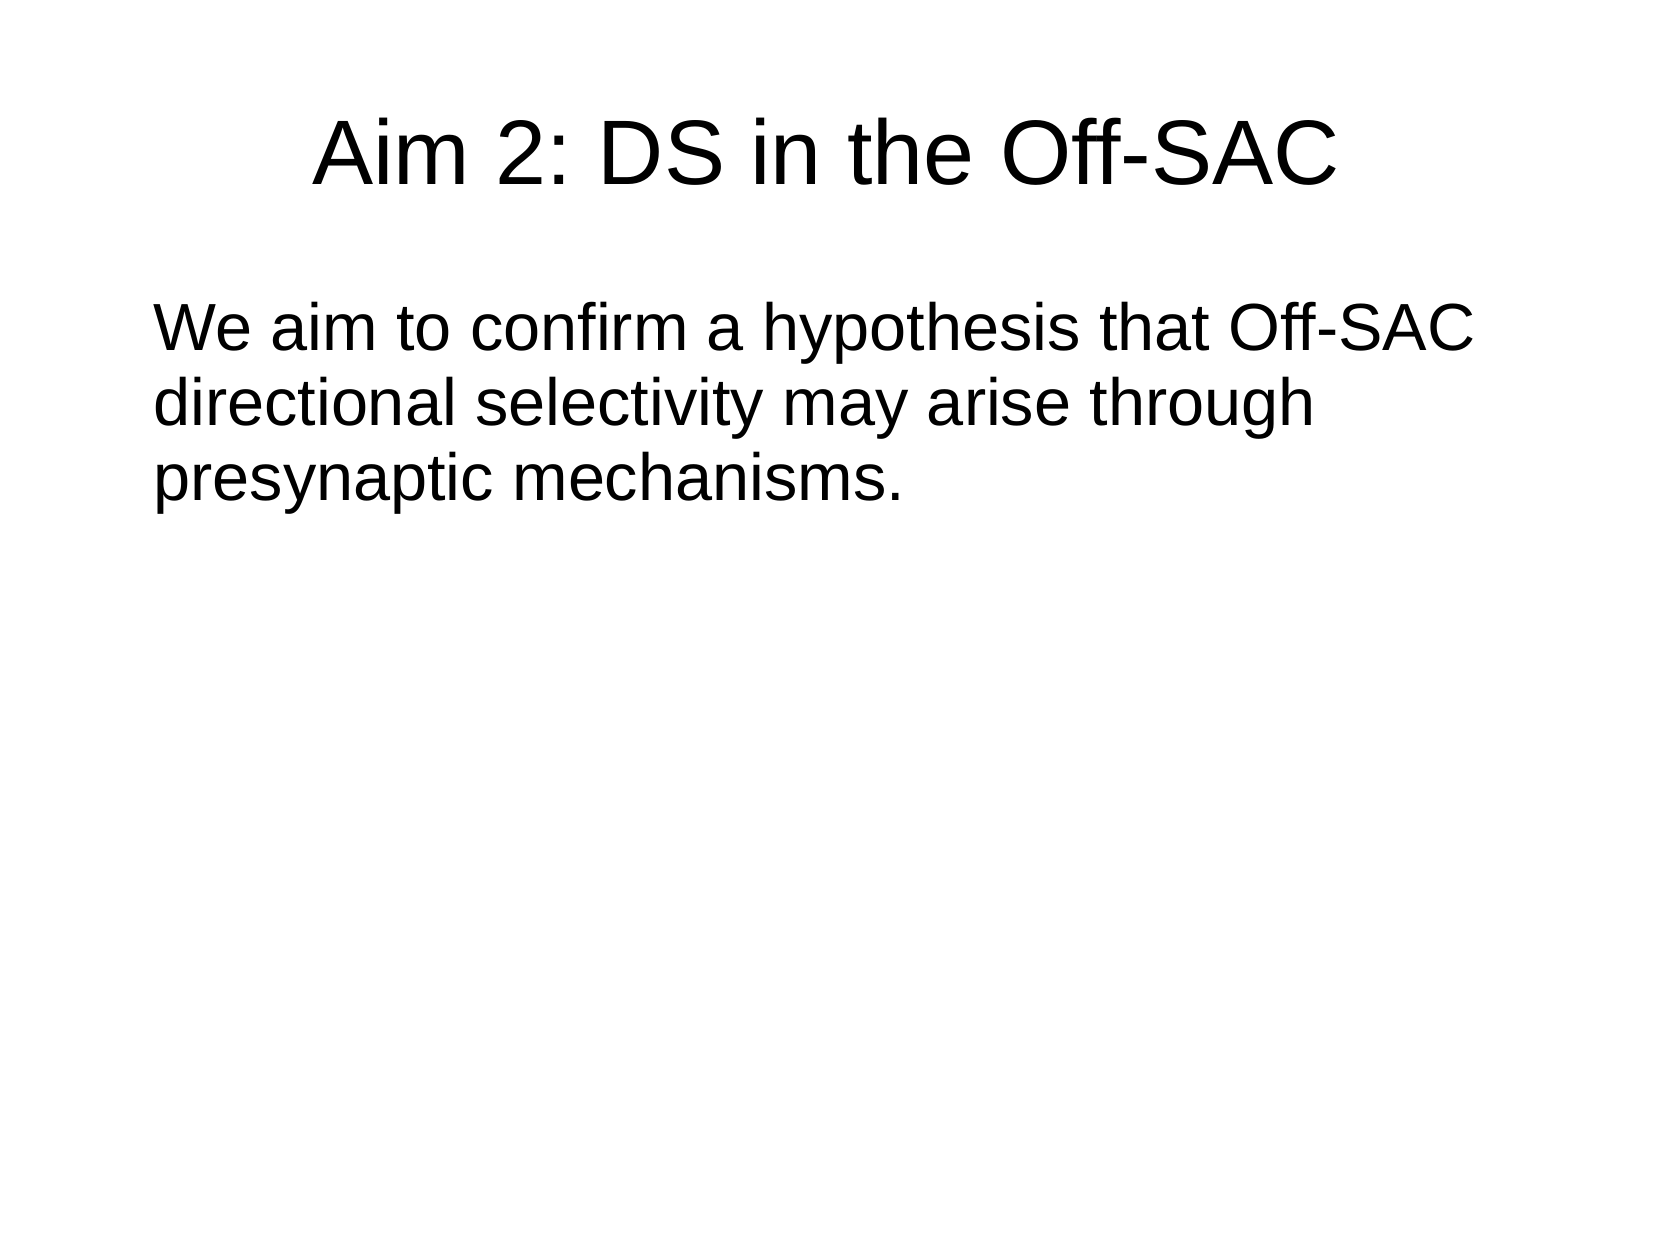

# Aim 2: DS in the Off-SAC
We aim to confirm a hypothesis that Off-SAC directional selectivity may arise through presynaptic mechanisms.